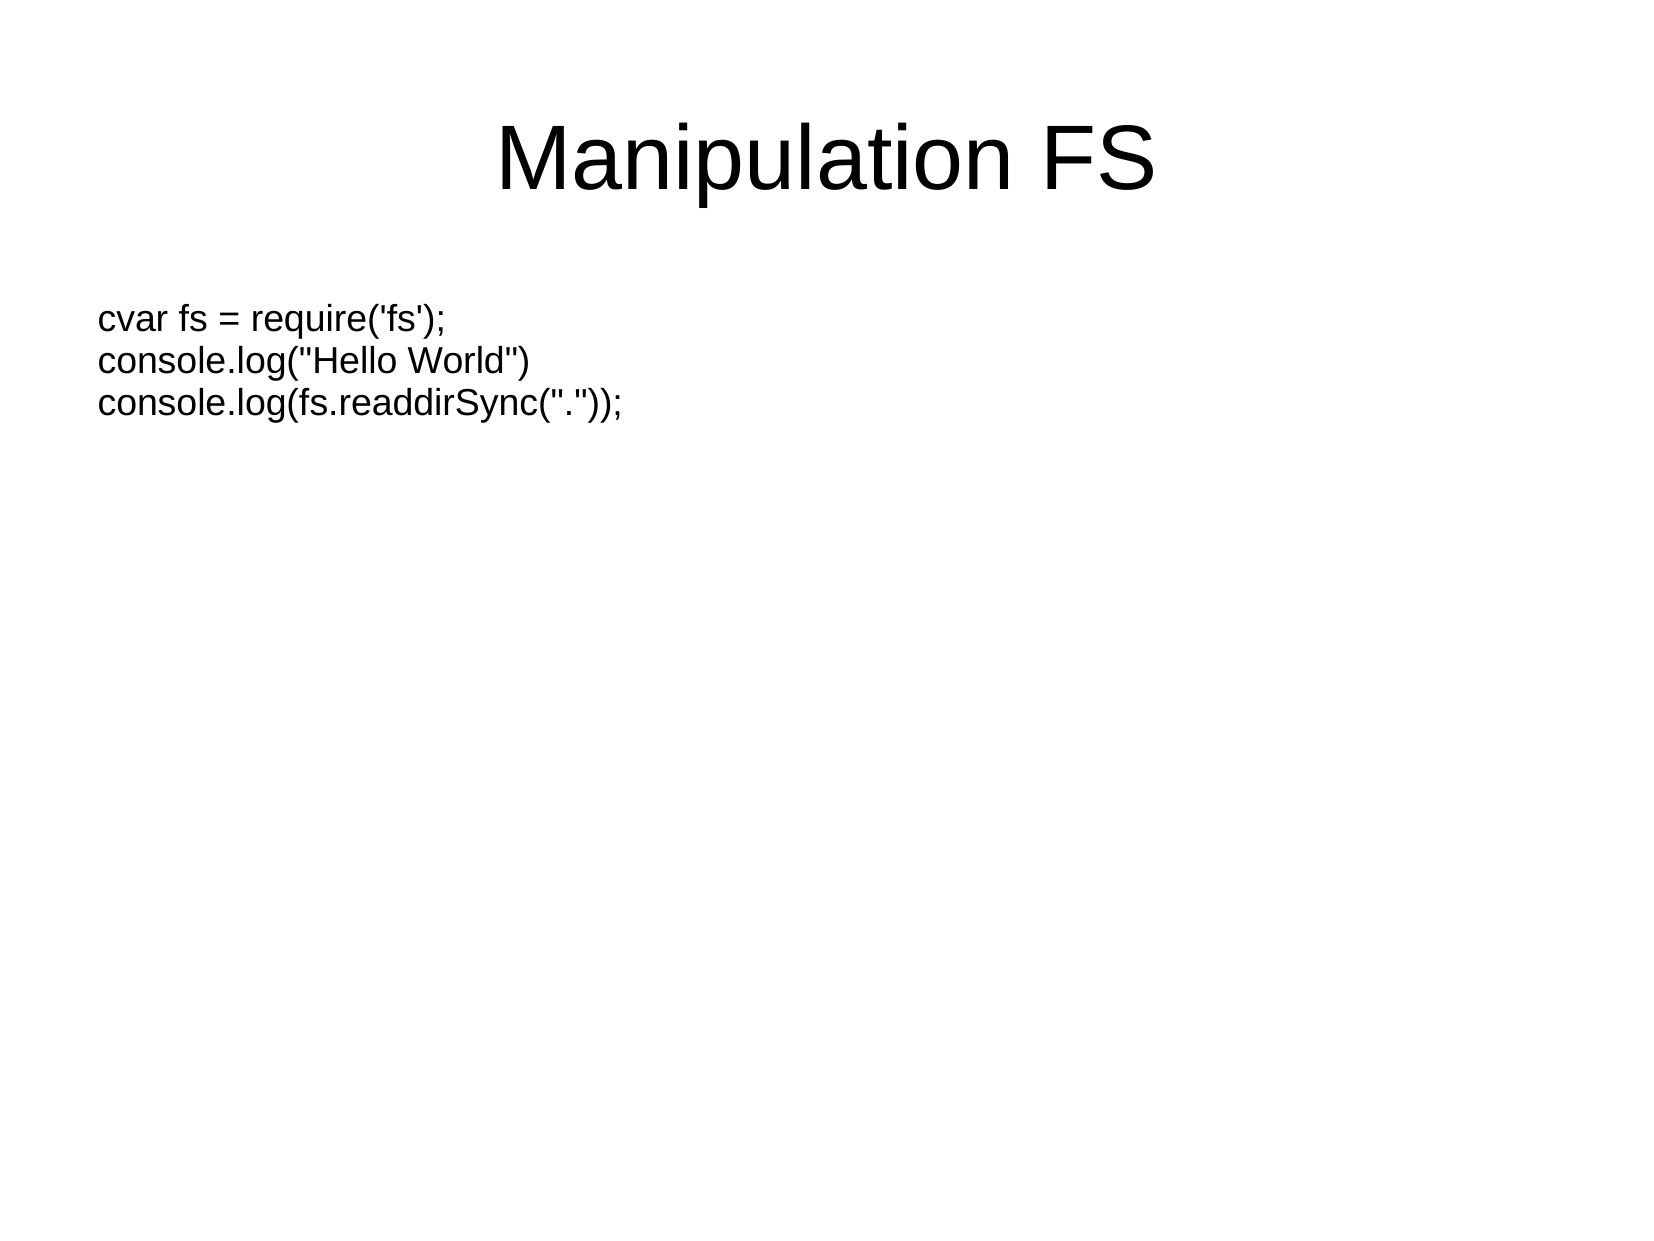

# Manipulation FS
cvar fs = require('fs');
console.log("Hello World")
console.log(fs.readdirSync("."));